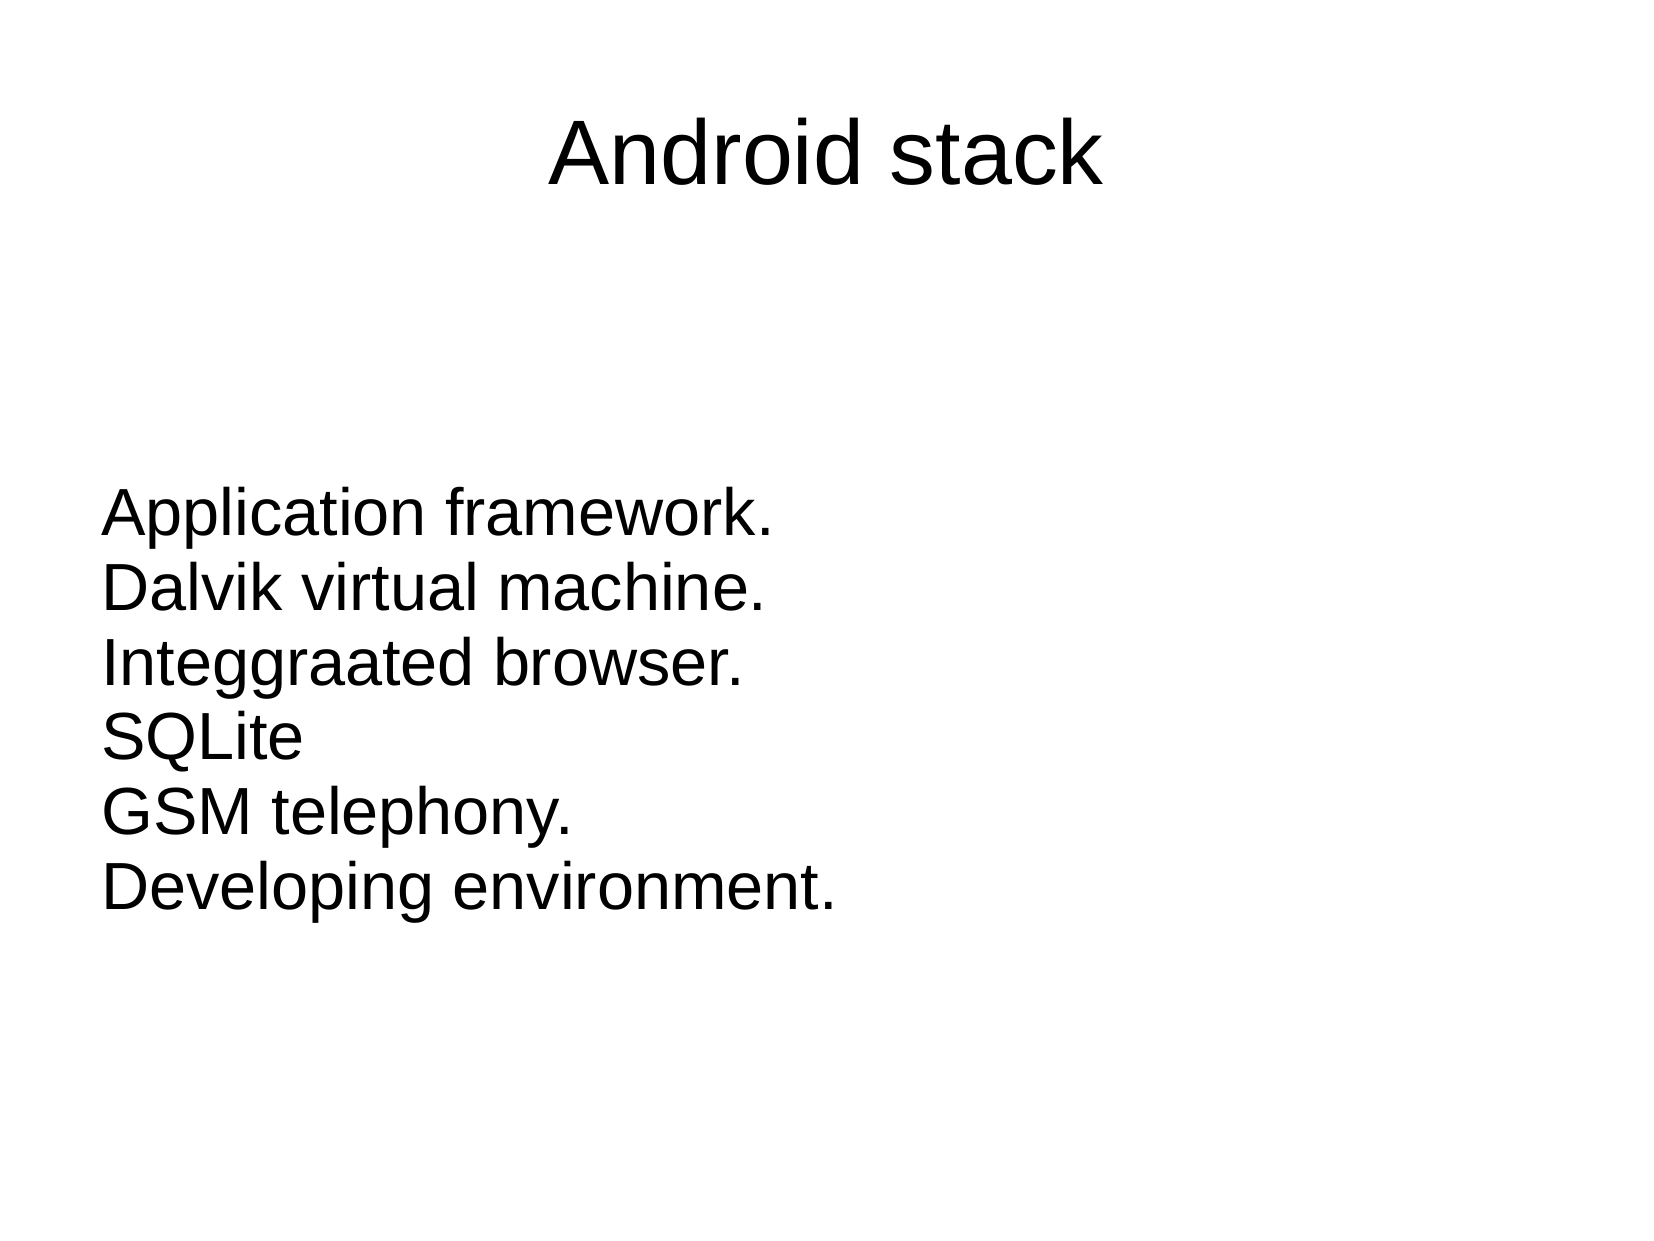

# Android stack
 Application framework.
 Dalvik virtual machine.
 Integgraated browser.
 SQLite
 GSM telephony.
 Developing environment.